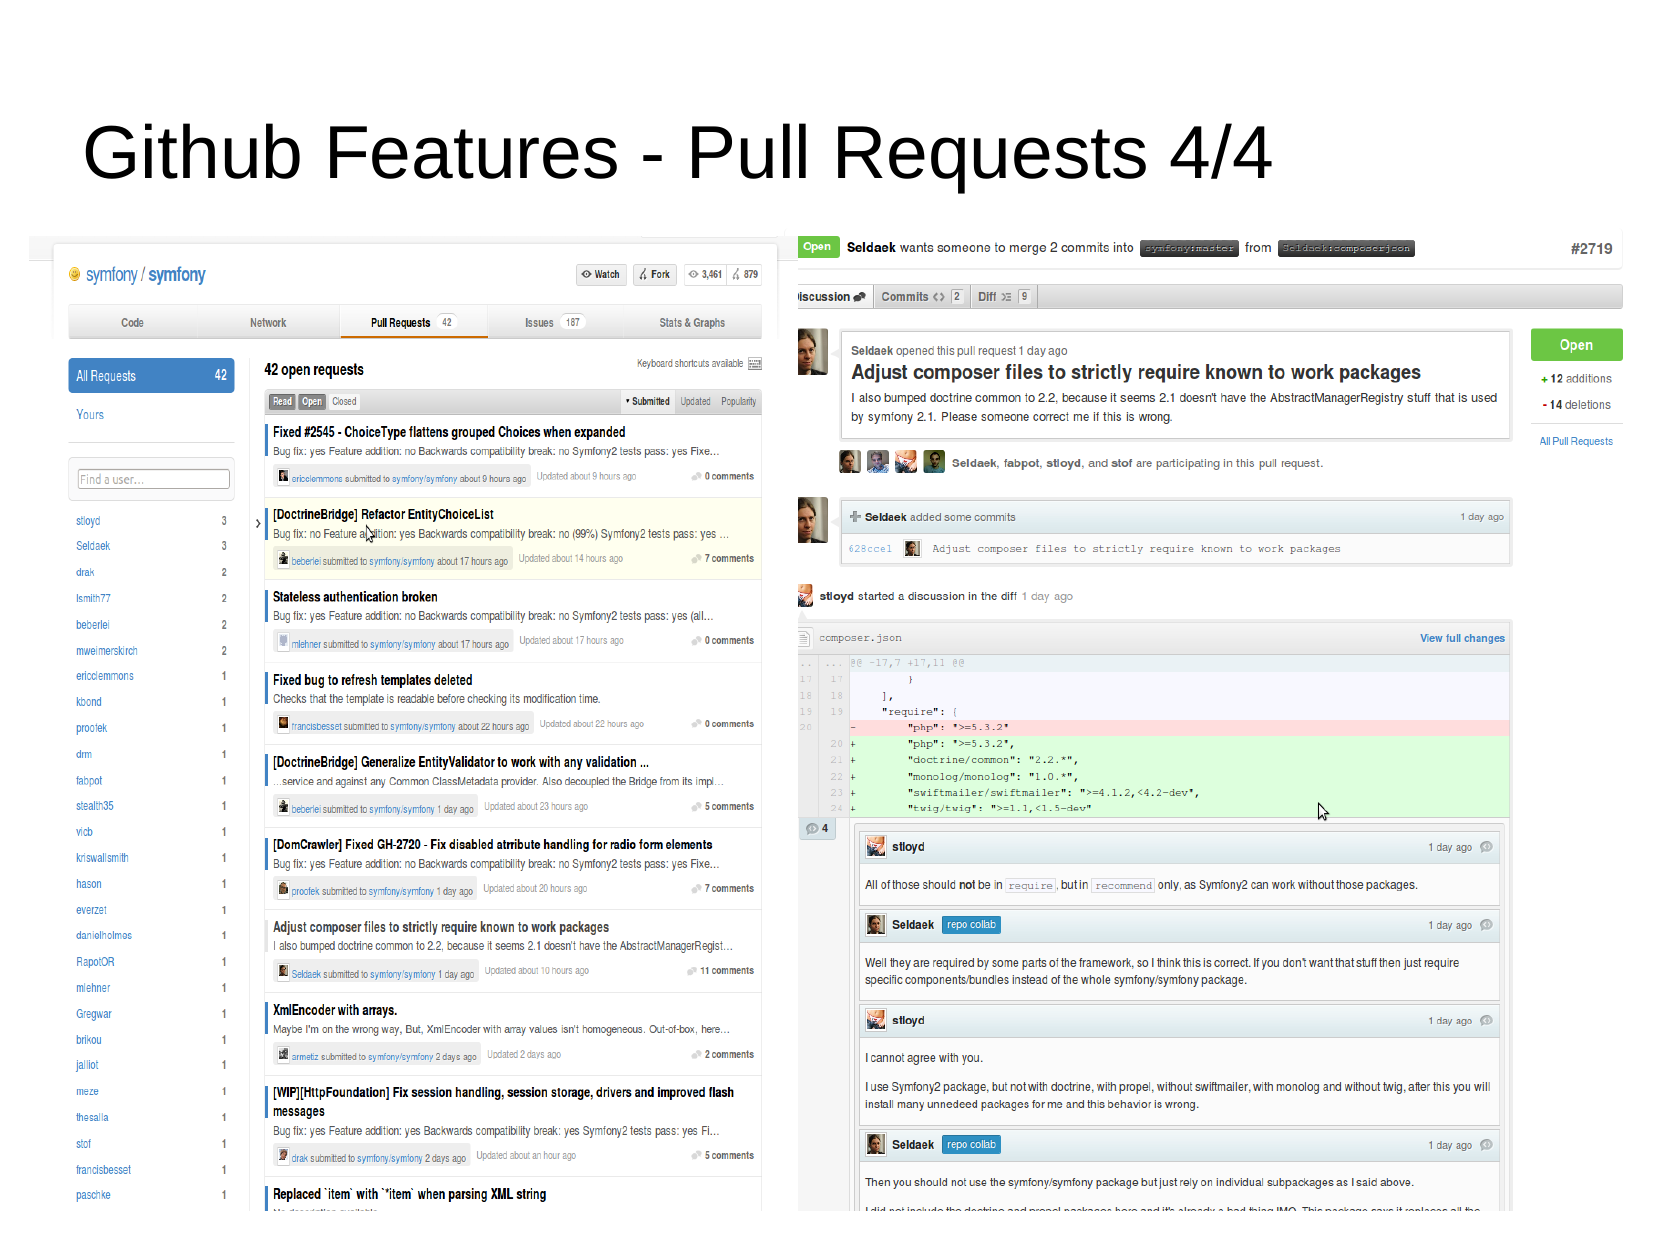

# Github Features - Pull Requests 4/4